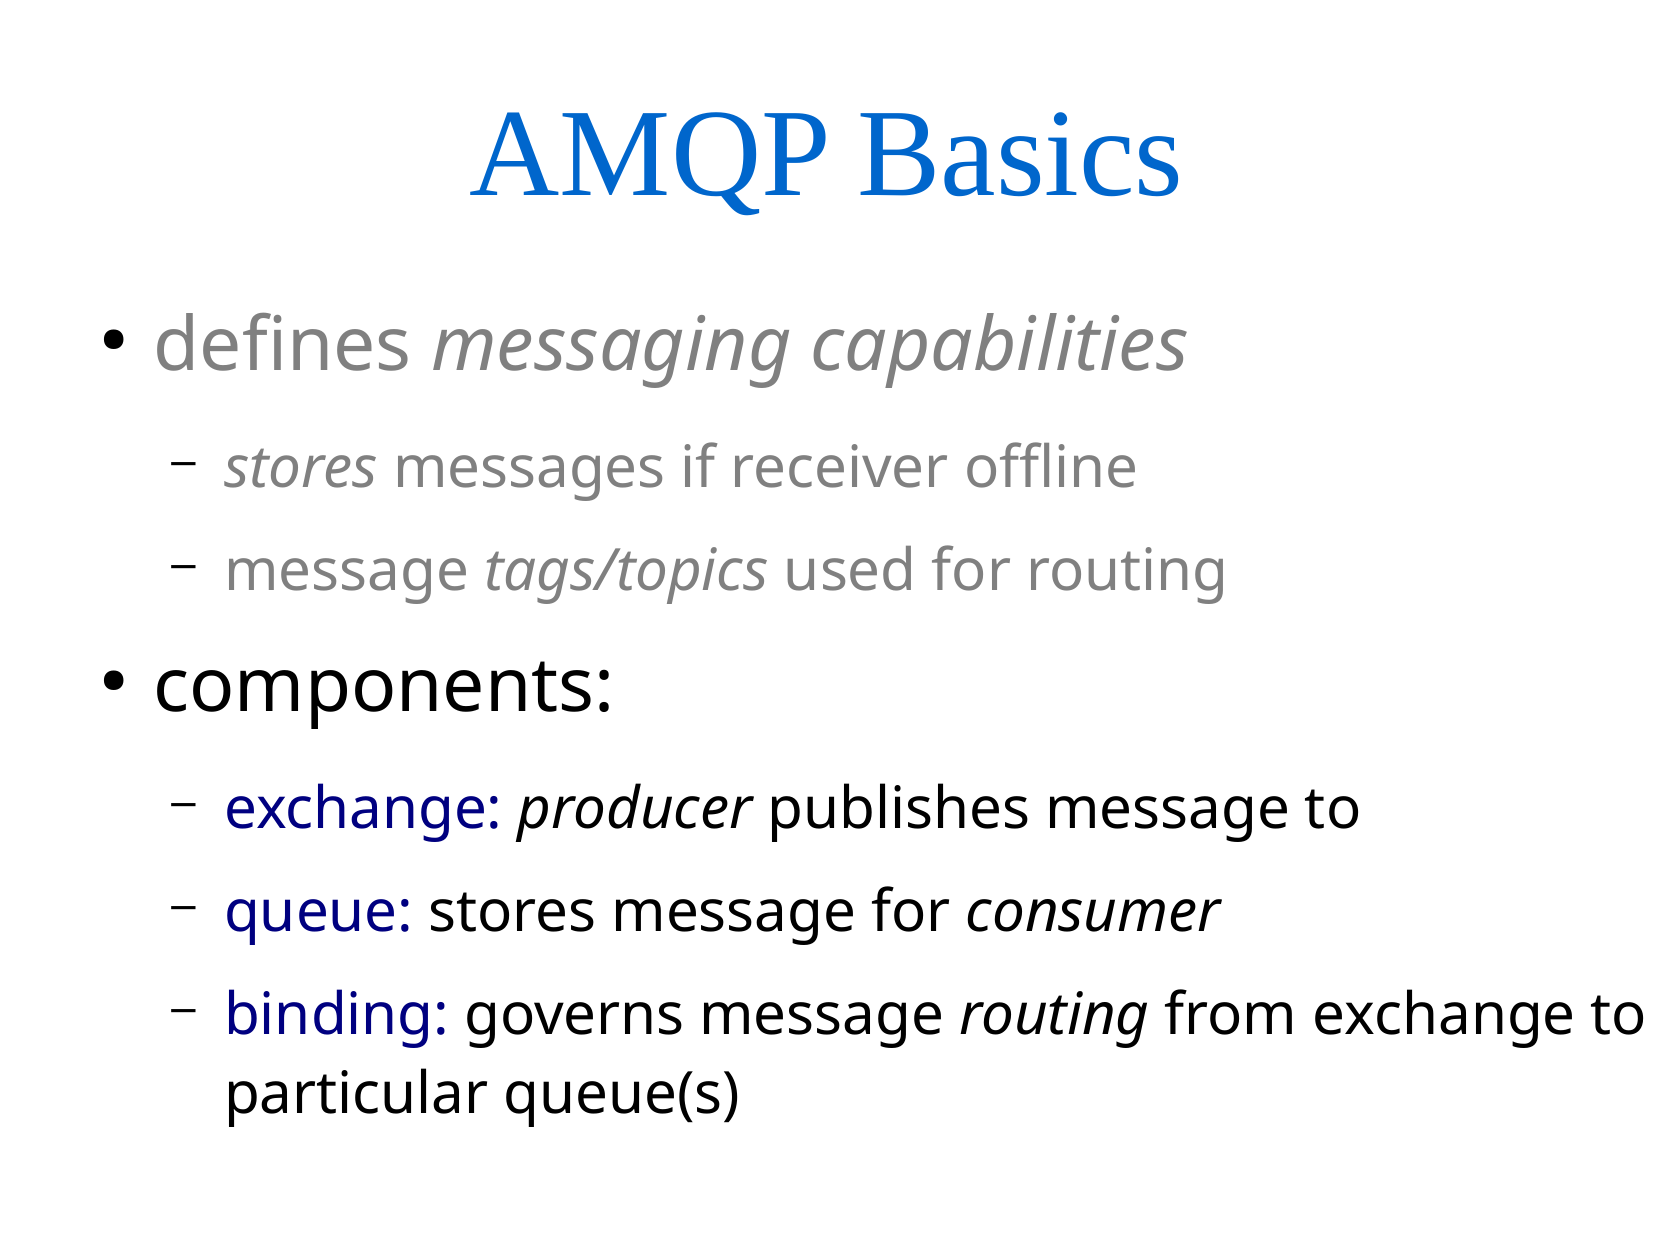

# AMQP Basics
defines messaging capabilities
stores messages if receiver offline
message tags/topics used for routing
components:
exchange: producer publishes message to
queue: stores message for consumer
binding: governs message routing from exchange to particular queue(s)